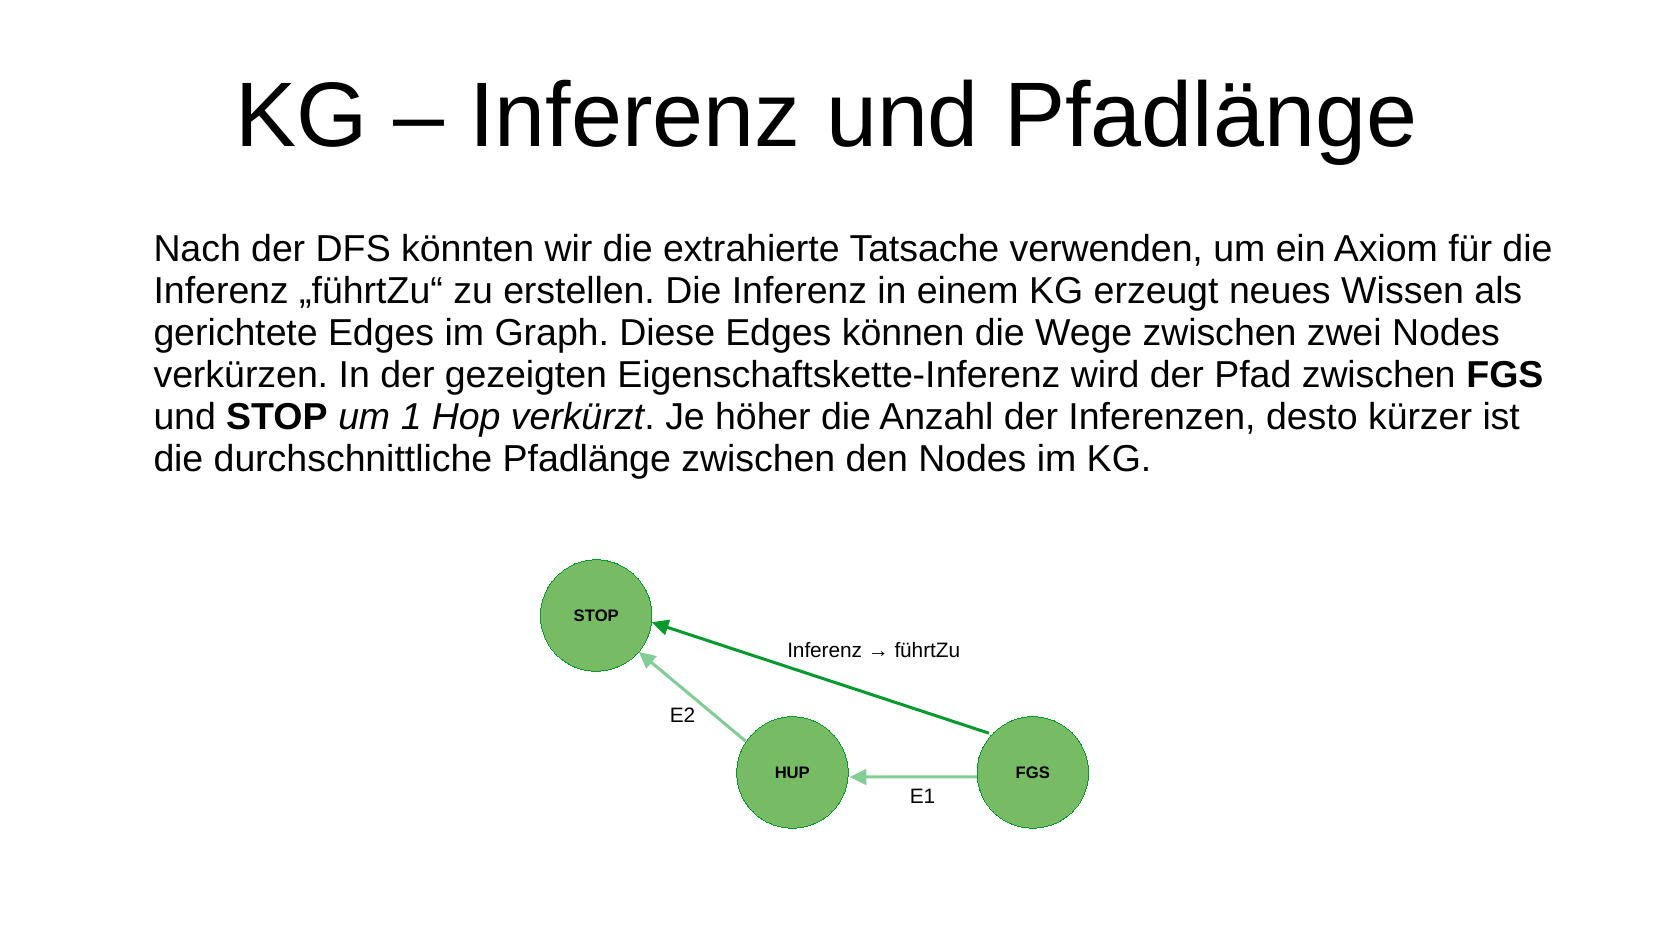

# KG – Inferenz und Pfadlänge
Nach der DFS könnten wir die extrahierte Tatsache verwenden, um ein Axiom für die Inferenz „führtZu“ zu erstellen. Die Inferenz in einem KG erzeugt neues Wissen als gerichtete Edges im Graph. Diese Edges können die Wege zwischen zwei Nodes verkürzen. In der gezeigten Eigenschaftskette-Inferenz wird der Pfad zwischen FGS und STOP um 1 Hop verkürzt. Je höher die Anzahl der Inferenzen, desto kürzer ist die durchschnittliche Pfadlänge zwischen den Nodes im KG.
STOP
Inferenz → führtZu
E2
FGS
HUP
E1